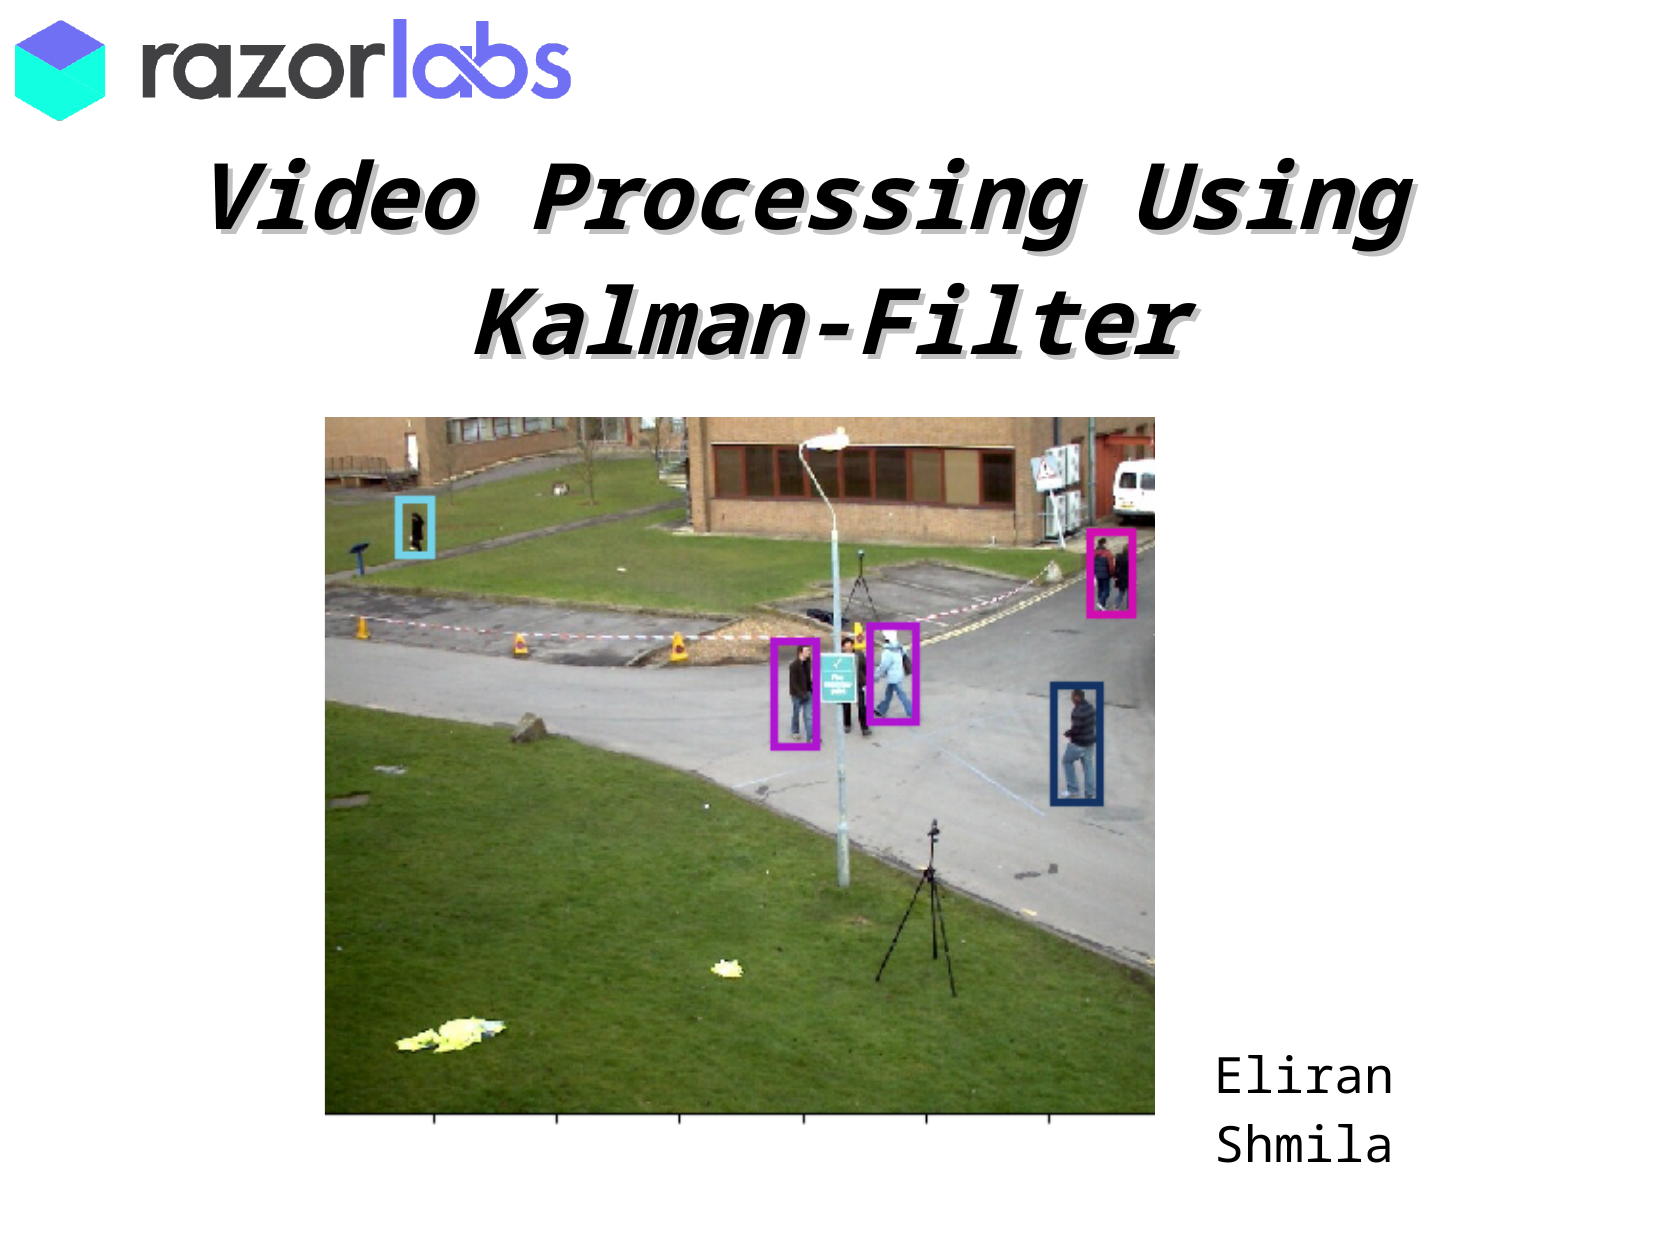

# Video Processing Using Kalman-Filter
Eliran Shmila
Guy Frenkel